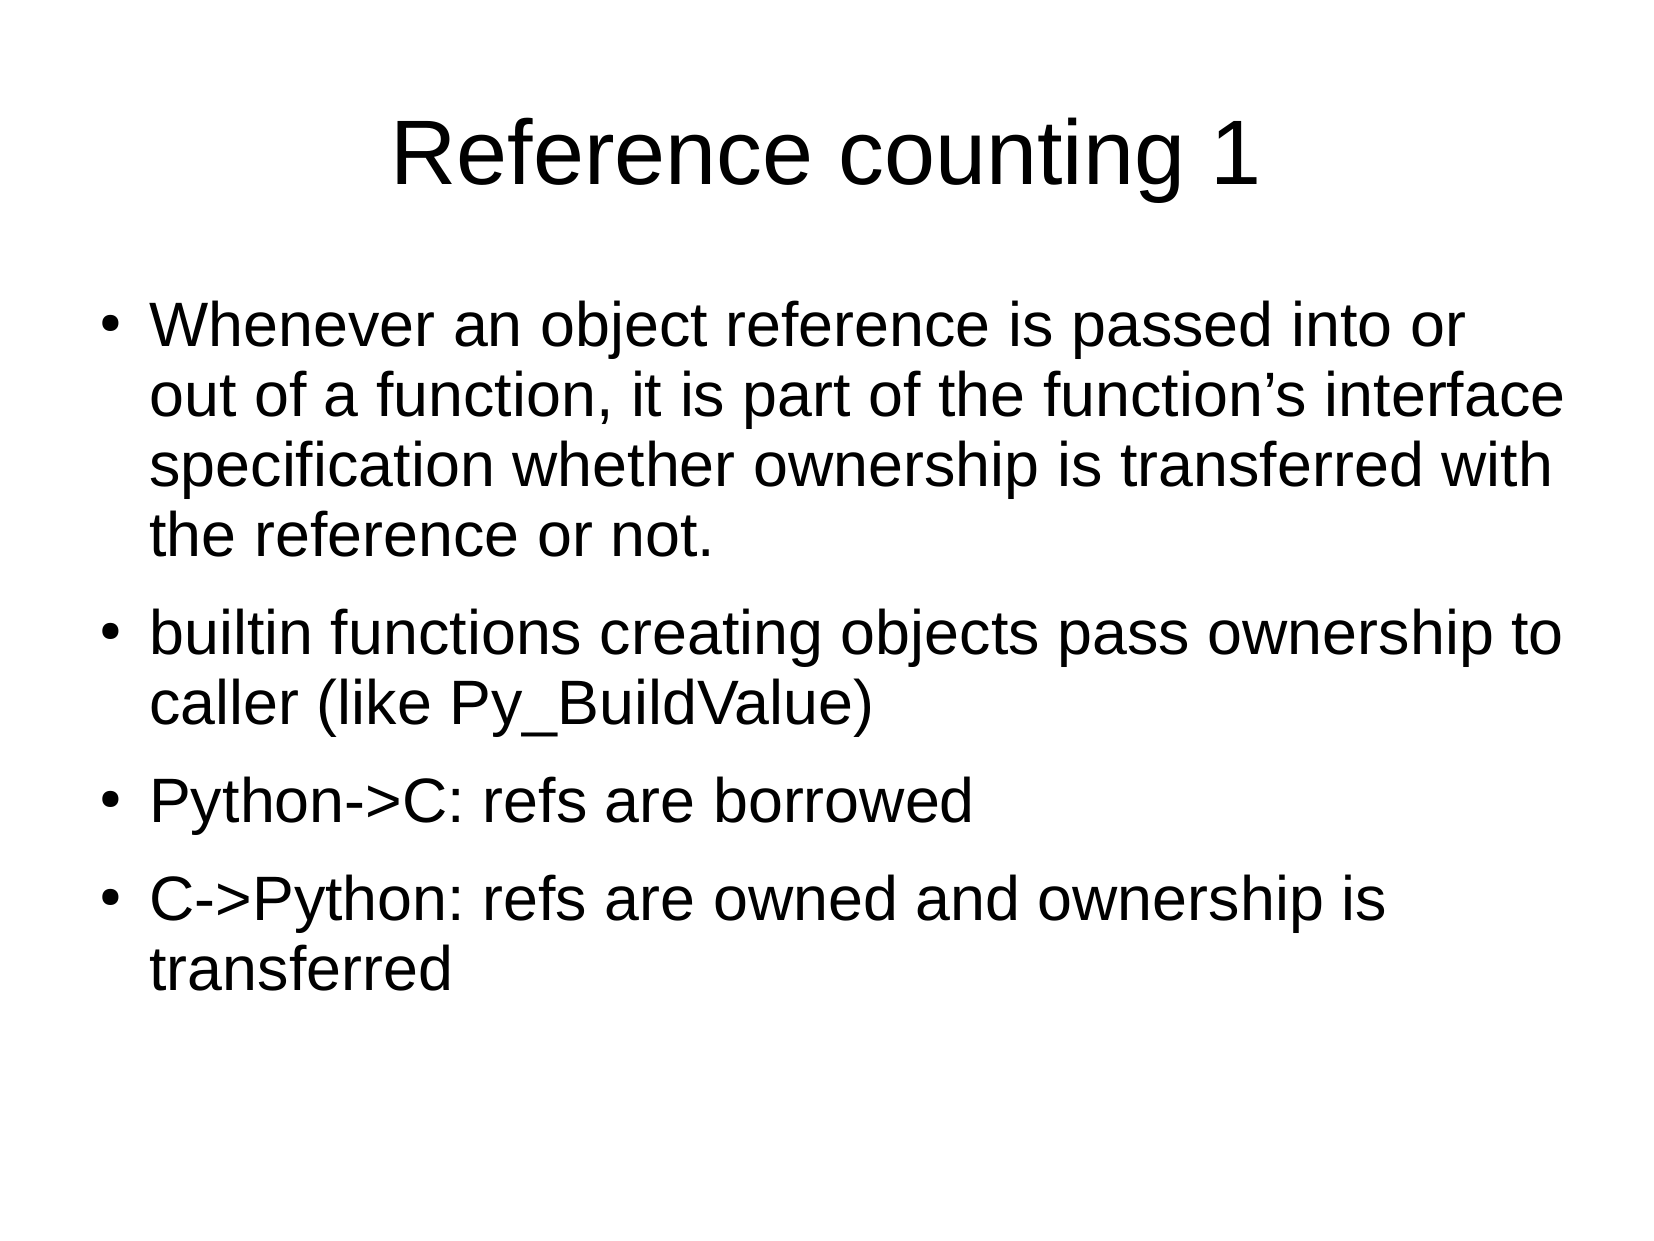

# Reference counting 1
Whenever an object reference is passed into or out of a function, it is part of the function’s interface specification whether ownership is transferred with the reference or not.
builtin functions creating objects pass ownership to caller (like Py_BuildValue)
Python->C: refs are borrowed
C->Python: refs are owned and ownership is transferred